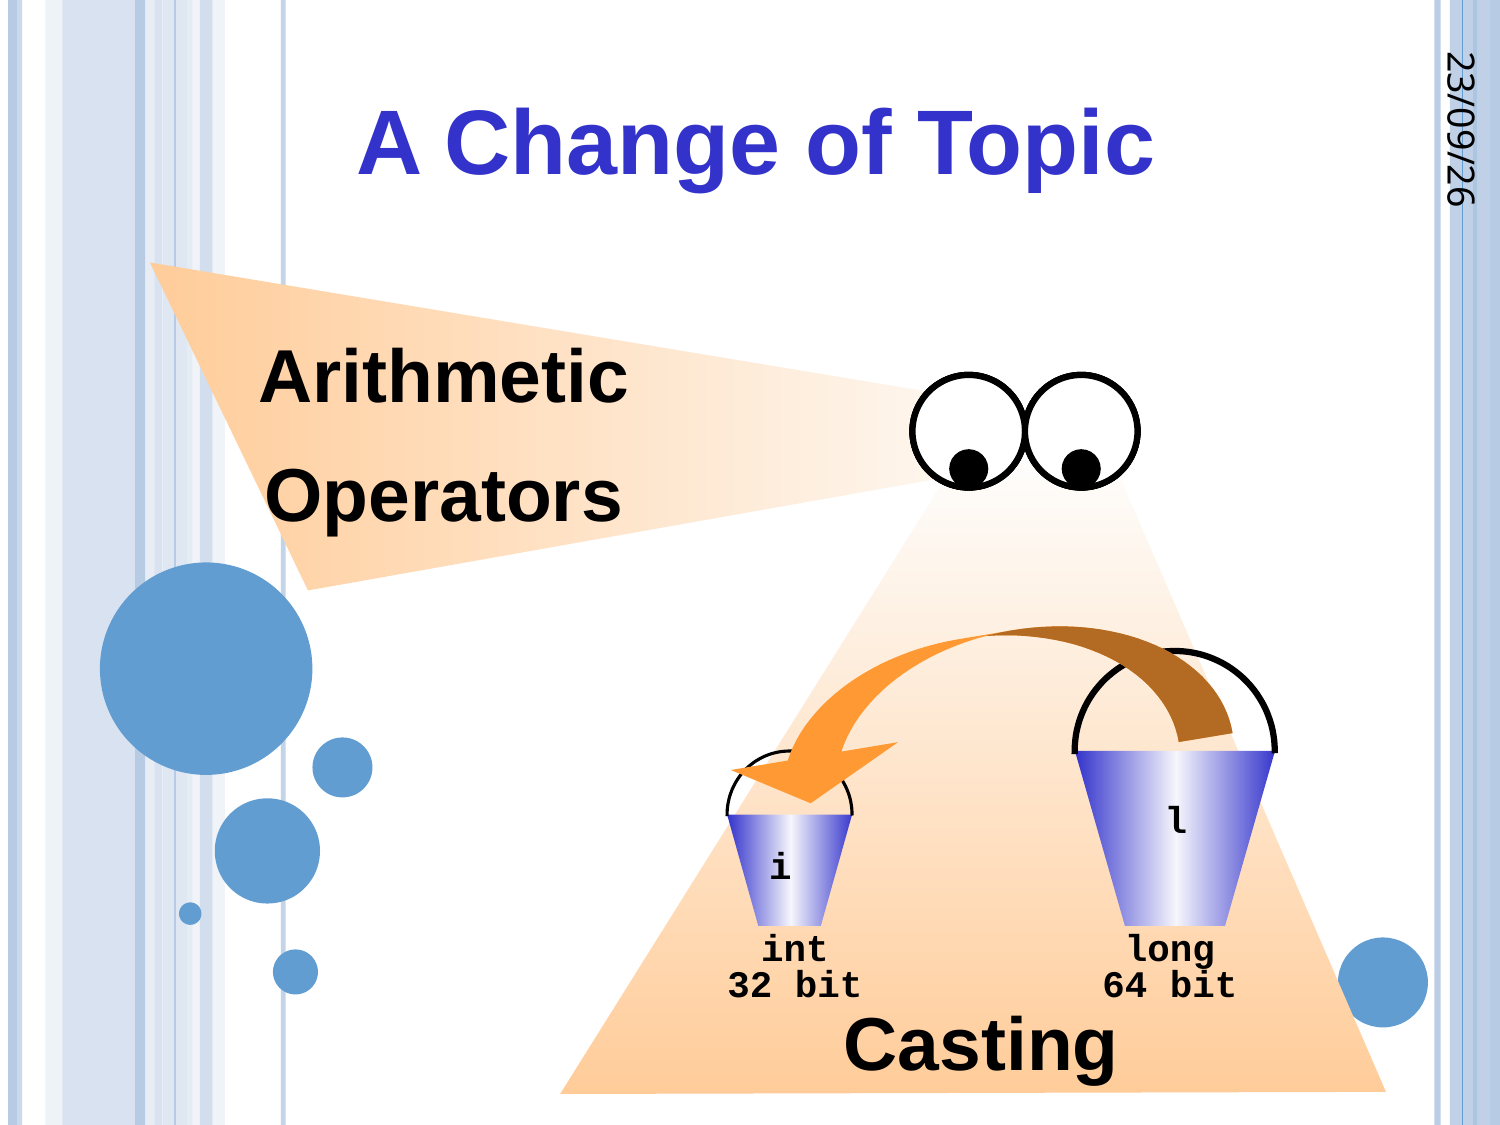

A Change of Topic
Arithmetic
Operators
long
64 bit
l
int
32 bit
i
Casting